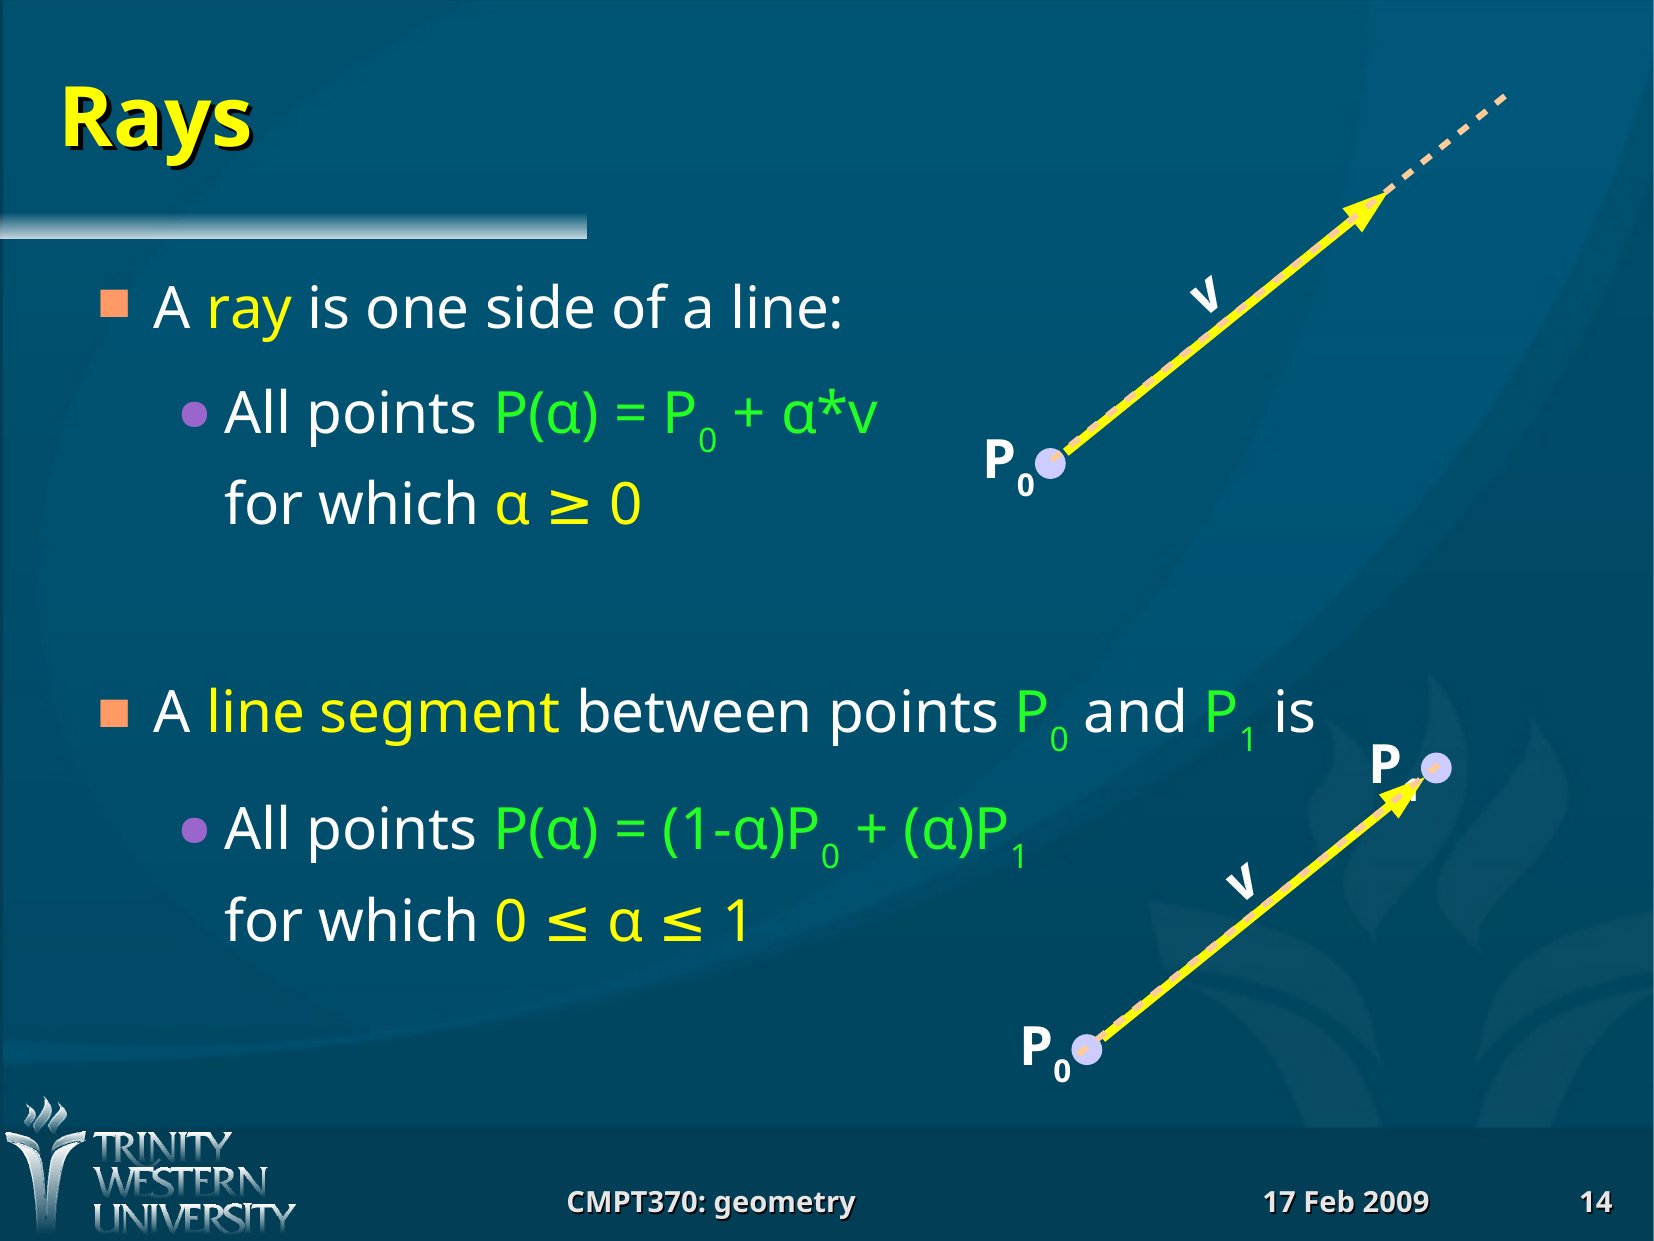

# Rays
v
A ray is one side of a line:
All points P(α) = P0 + α*v
for which α ≥ 0
A line segment between points P0 and P1 is
All points P(α) = (1-α)P0 + (α)P1
for which 0 ≤ α ≤ 1
P0
P1
v
P0
CMPT370: geometry
17 Feb 2009
14